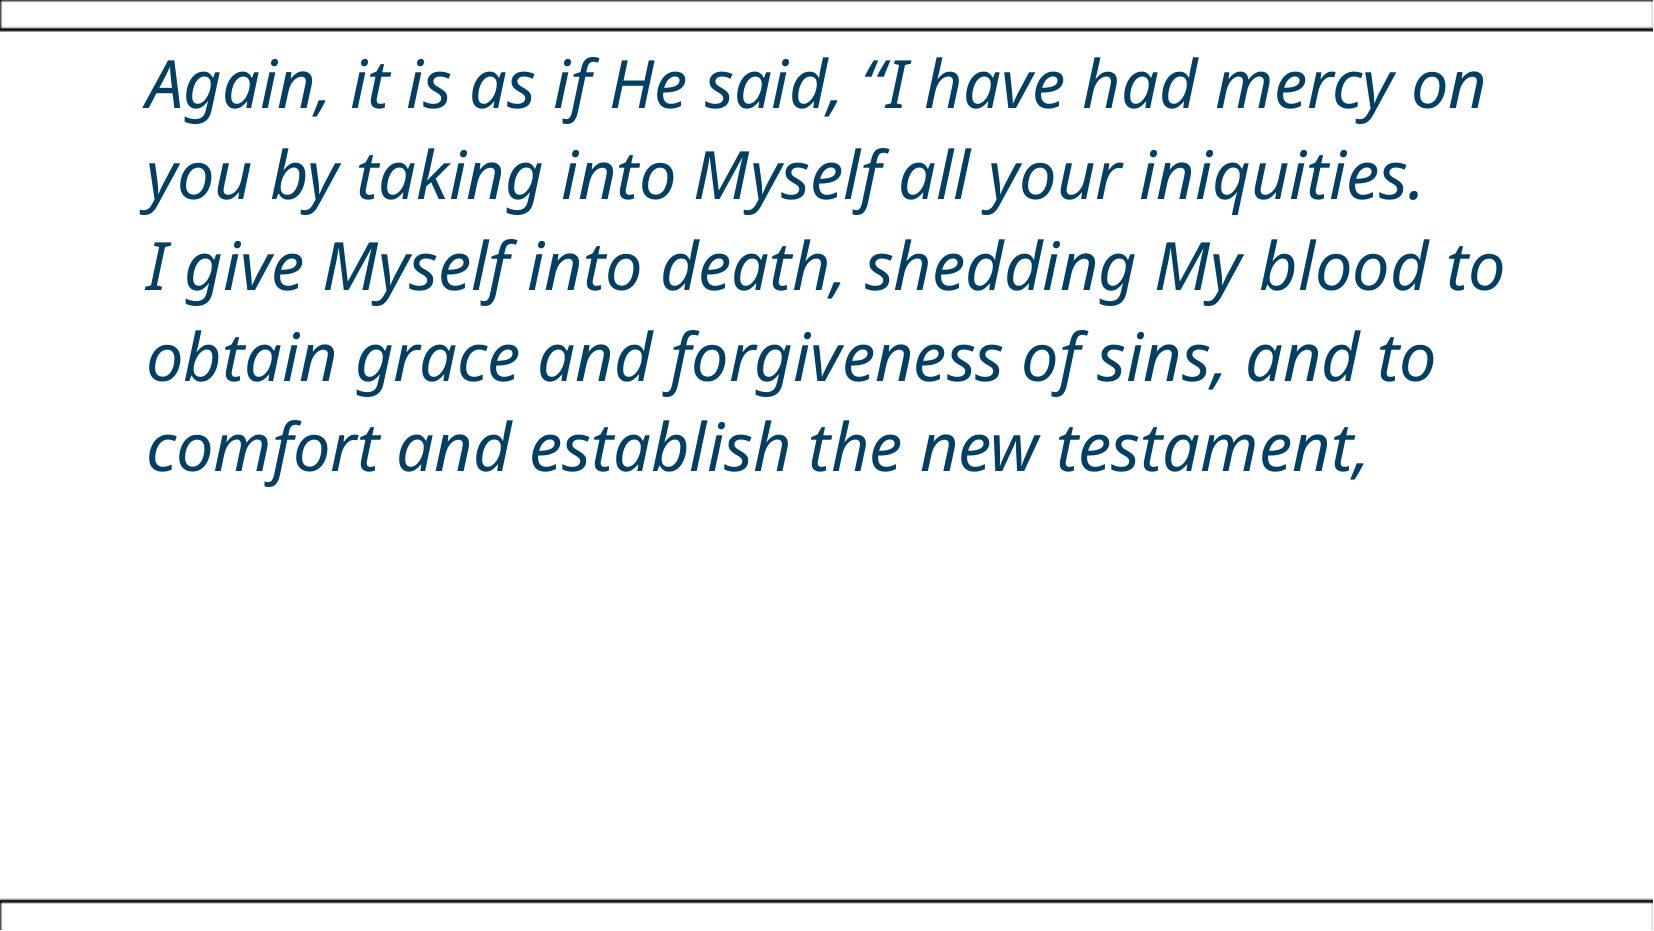

Again, it is as if He said, “I have had mercy on
 you by taking into Myself all your iniquities.
 I give Myself into death, shedding My blood to
 obtain grace and forgiveness of sins, and to
 comfort and establish the new testament,